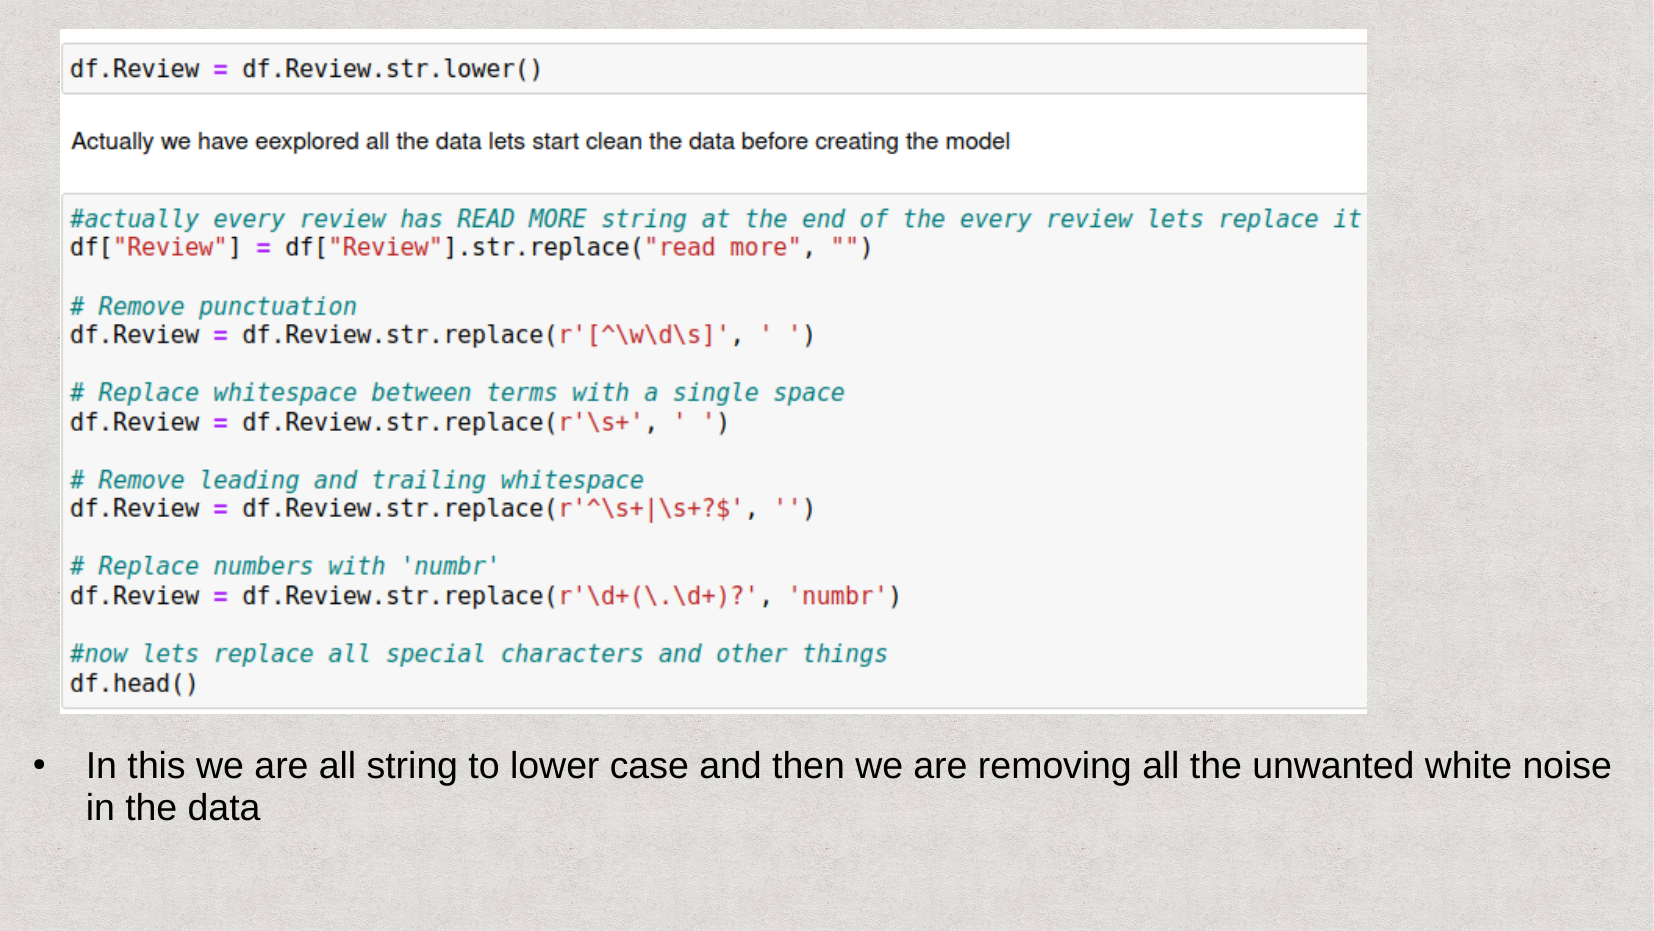

# In this we are all string to lower case and then we are removing all the unwanted white noise in the data